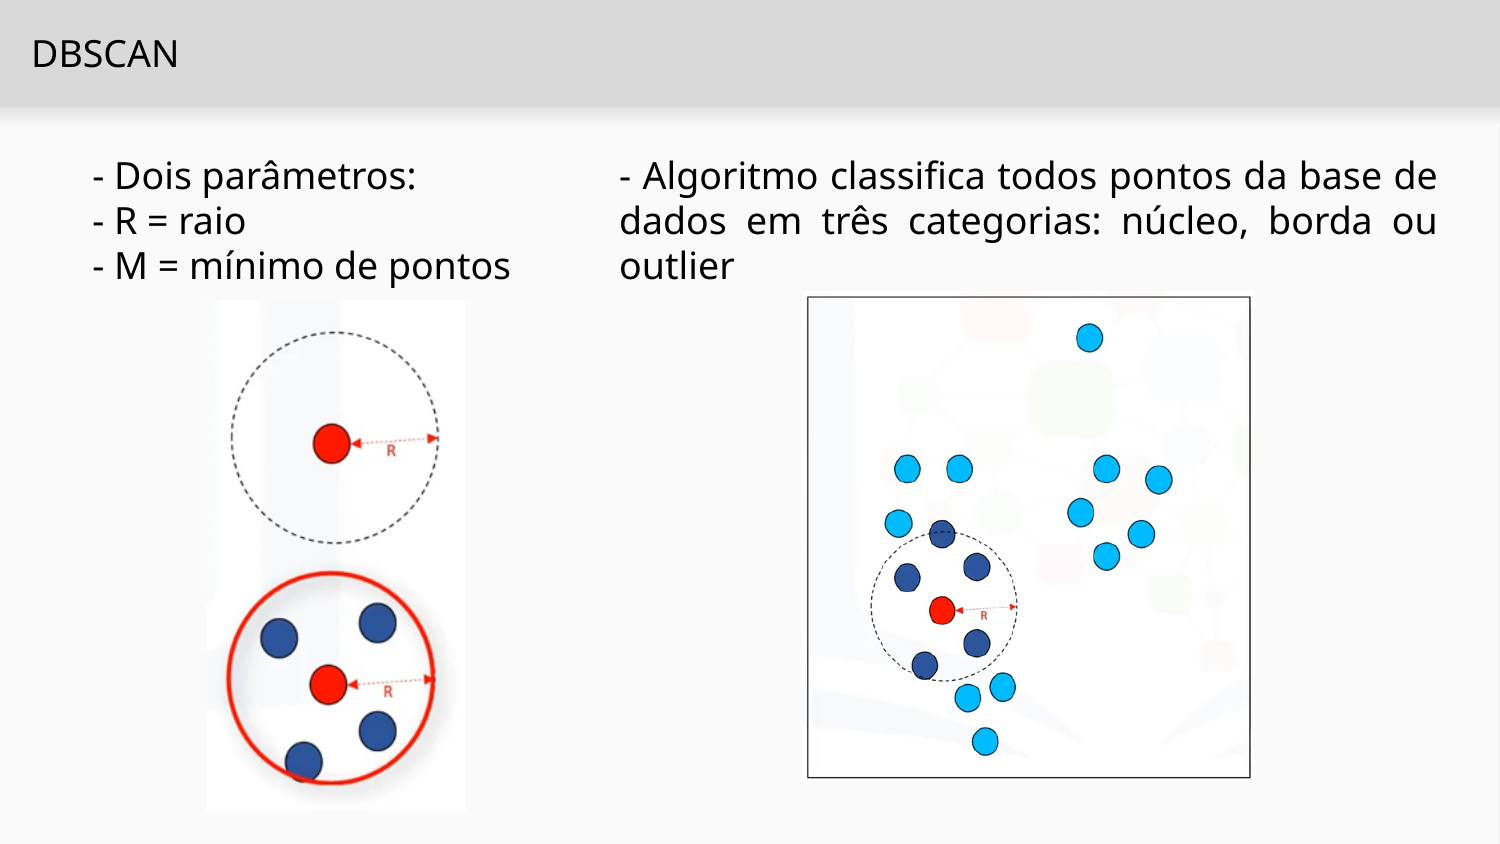

DBSCAN
- Dois parâmetros:
- R = raio
- M = mínimo de pontos
# - Algoritmo classifica todos pontos da base de dados em três categorias: núcleo, borda ou outlier